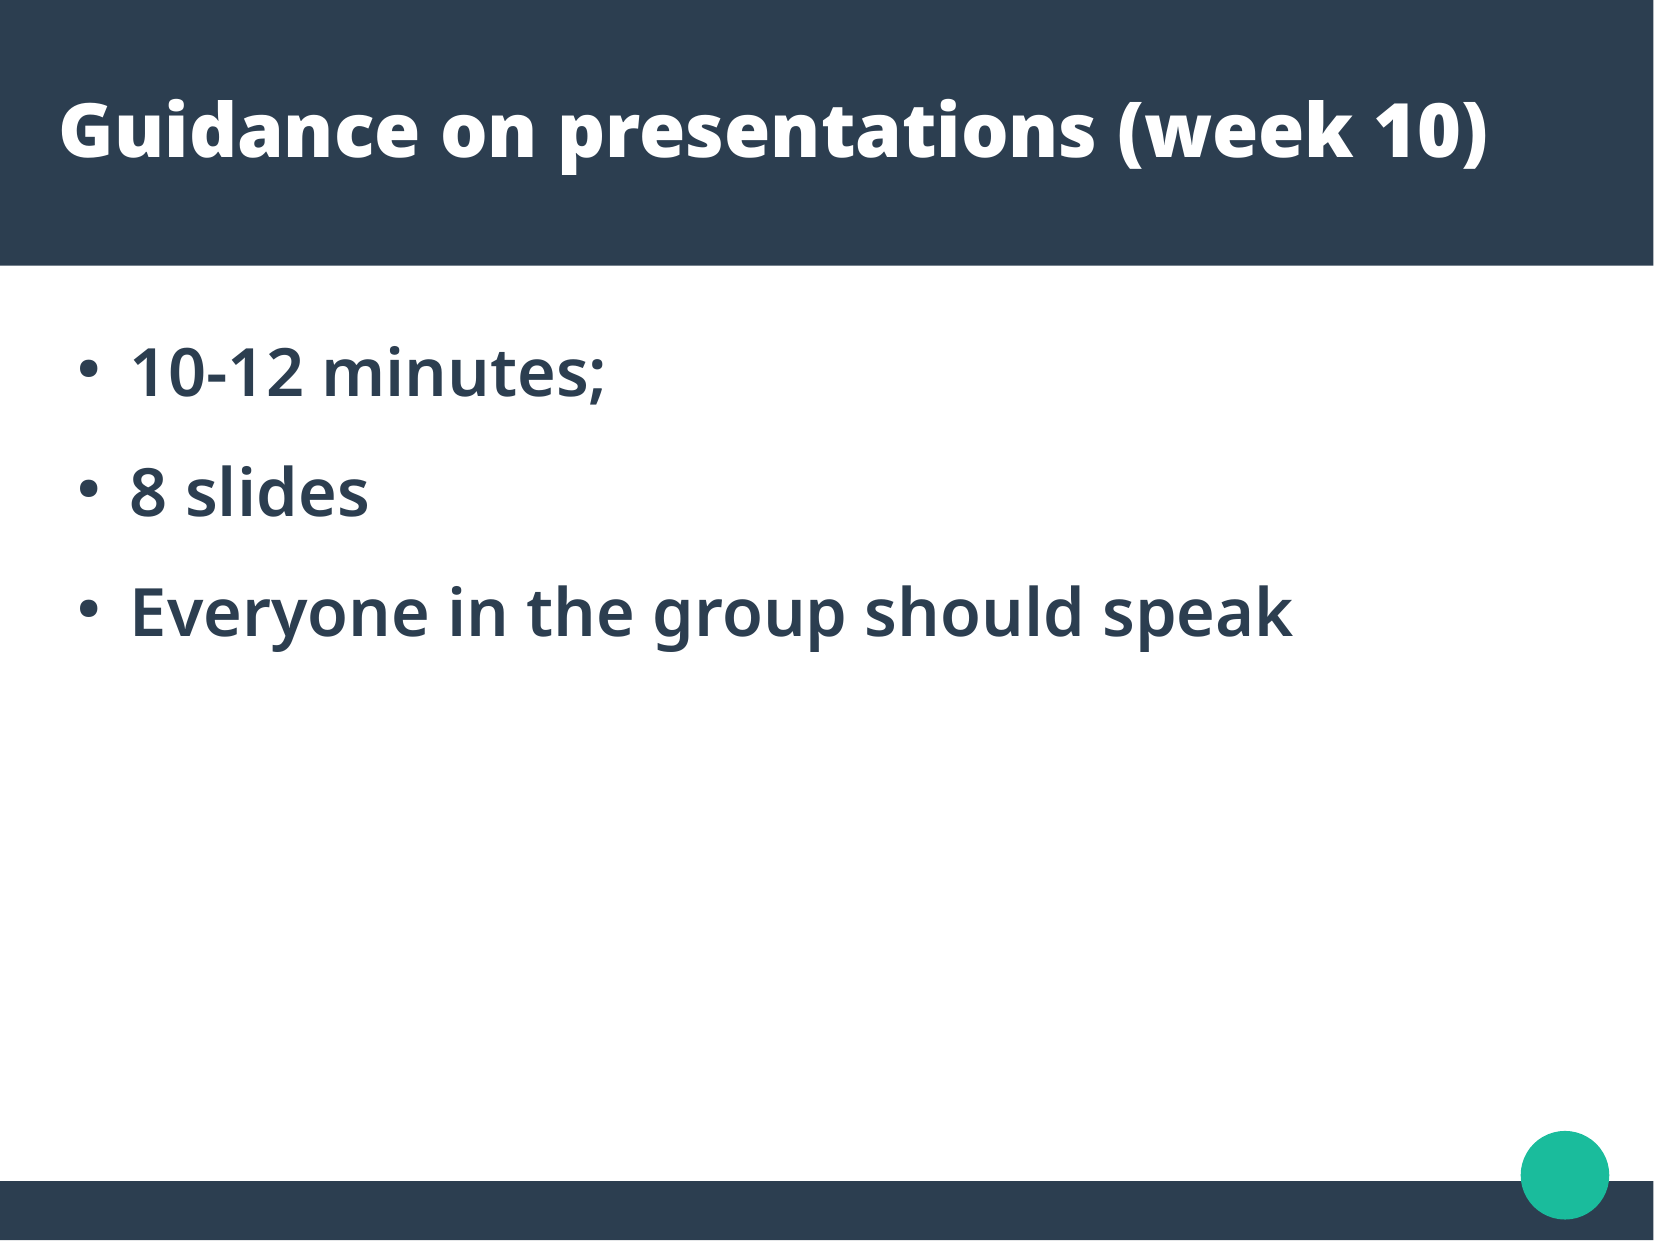

# Guidance on presentations (week 10)
10-12 minutes;
8 slides
Everyone in the group should speak